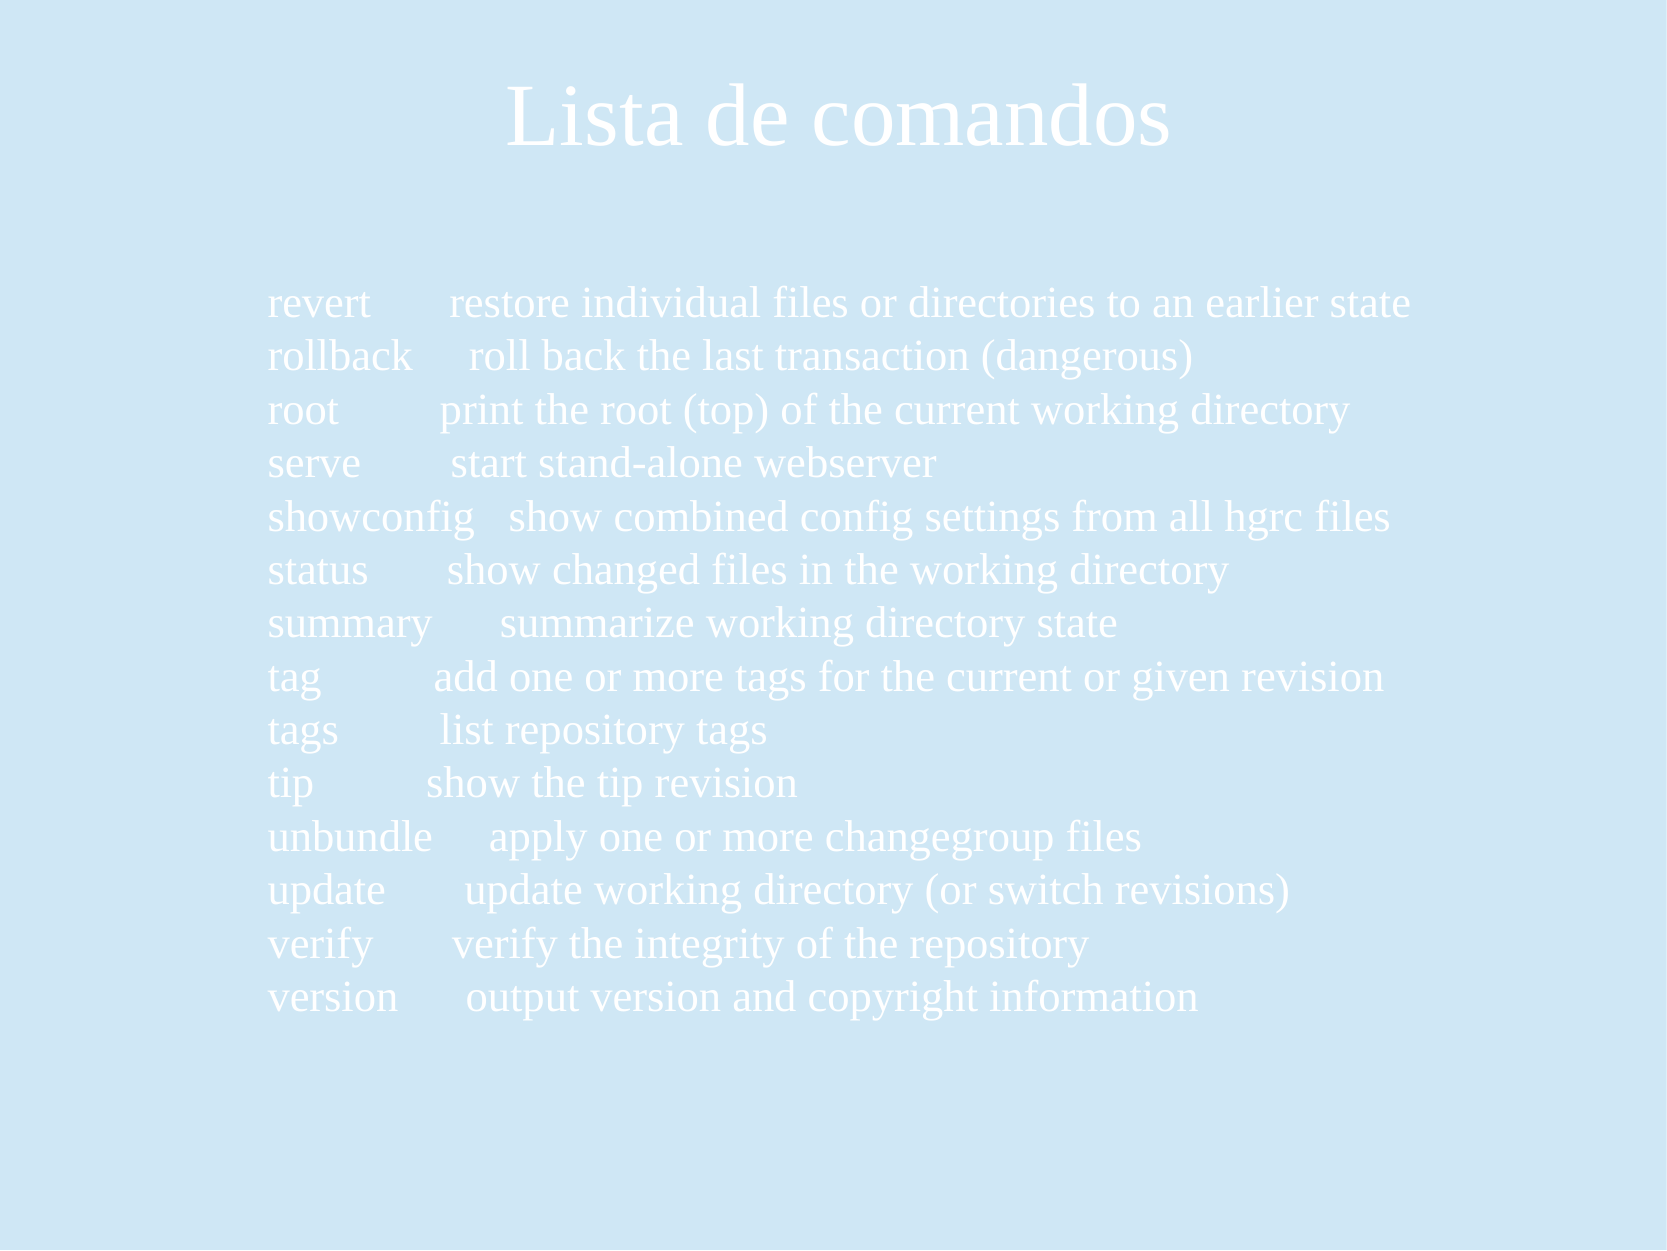

# Lista de comandos
 revert       restore individual files or directories to an earlier state
 rollback     roll back the last transaction (dangerous)
 root         print the root (top) of the current working directory
 serve        start stand-alone webserver
 showconfig   show combined config settings from all hgrc files
 status       show changed files in the working directory
 summary      summarize working directory state
 tag          add one or more tags for the current or given revision
 tags         list repository tags
 tip          show the tip revision
 unbundle     apply one or more changegroup files
 update       update working directory (or switch revisions)
 verify       verify the integrity of the repository
 version      output version and copyright information